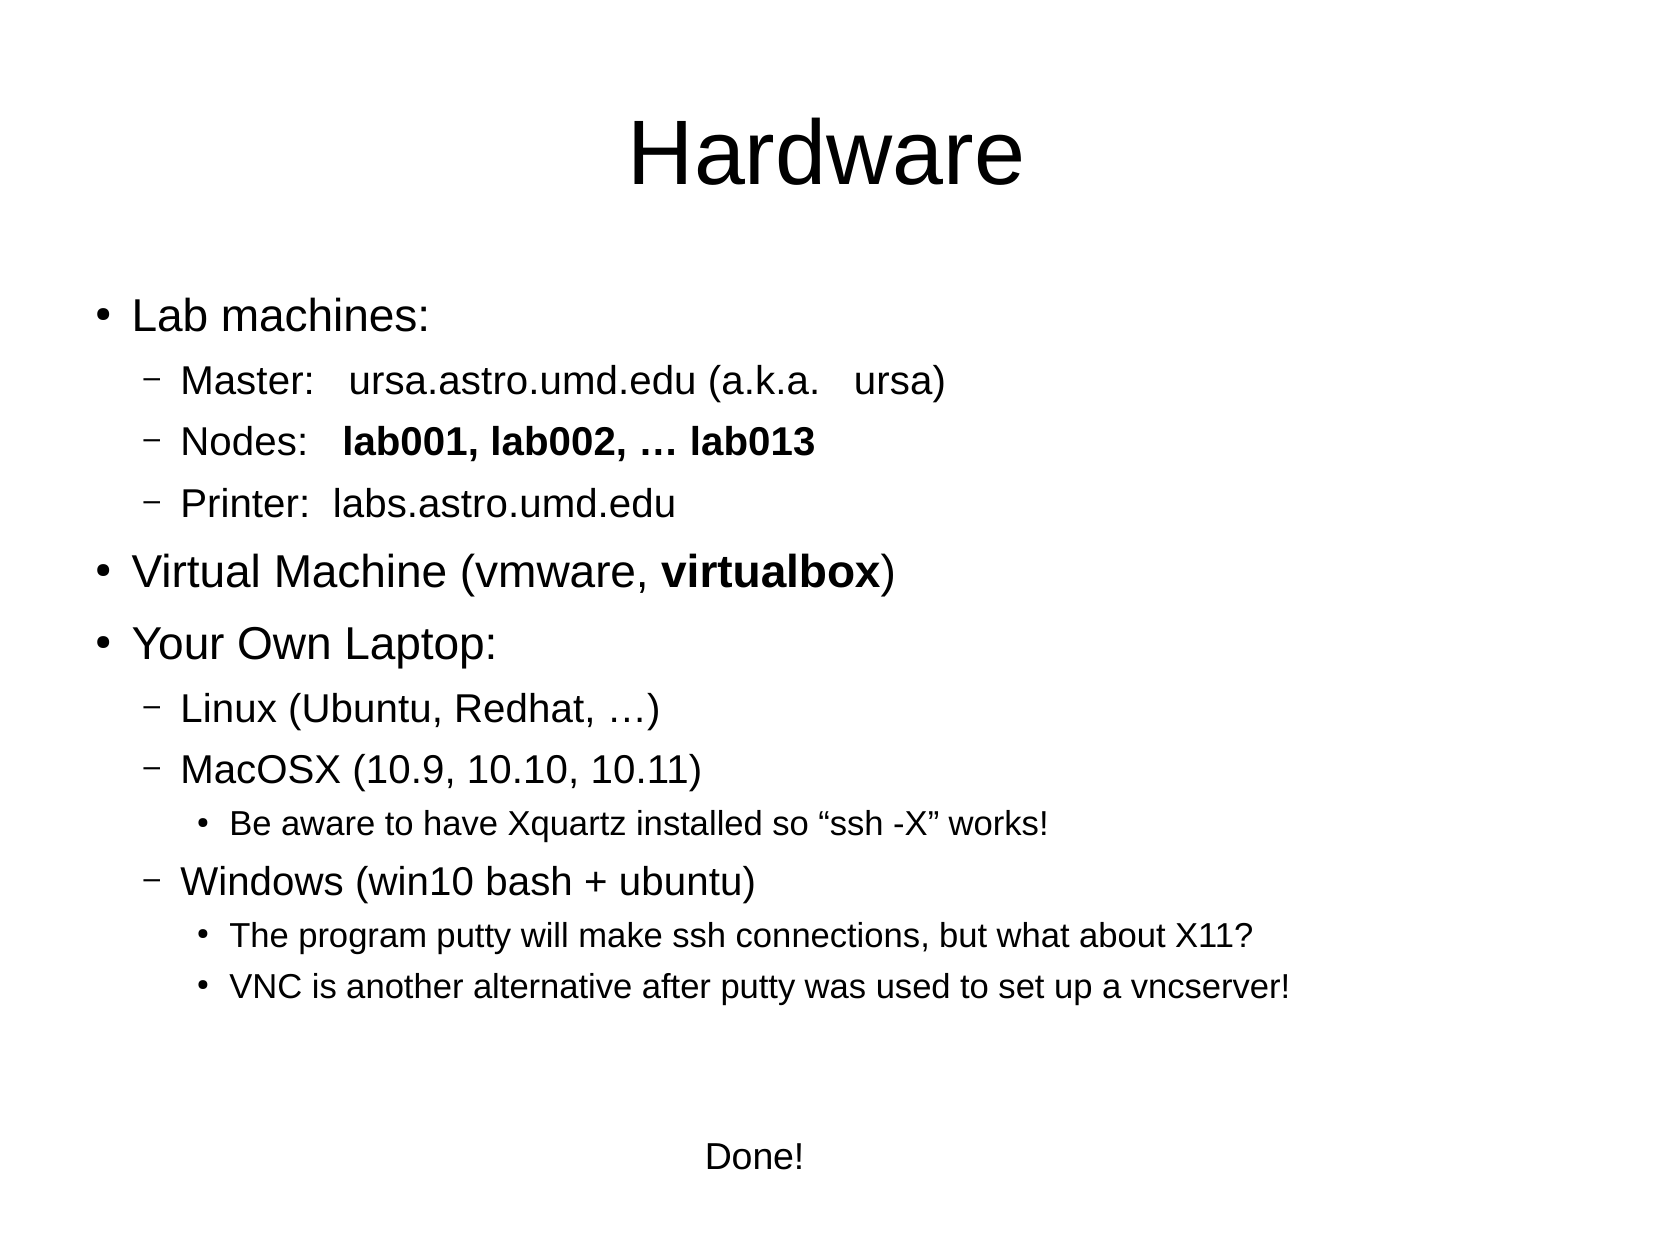

# Hardware
Lab machines:
Master: ursa.astro.umd.edu (a.k.a. ursa)
Nodes: lab001, lab002, … lab013
Printer: labs.astro.umd.edu
Virtual Machine (vmware, virtualbox)
Your Own Laptop:
Linux (Ubuntu, Redhat, …)
MacOSX (10.9, 10.10, 10.11)
Be aware to have Xquartz installed so “ssh -X” works!
Windows (win10 bash + ubuntu)
The program putty will make ssh connections, but what about X11?
VNC is another alternative after putty was used to set up a vncserver!
Done!